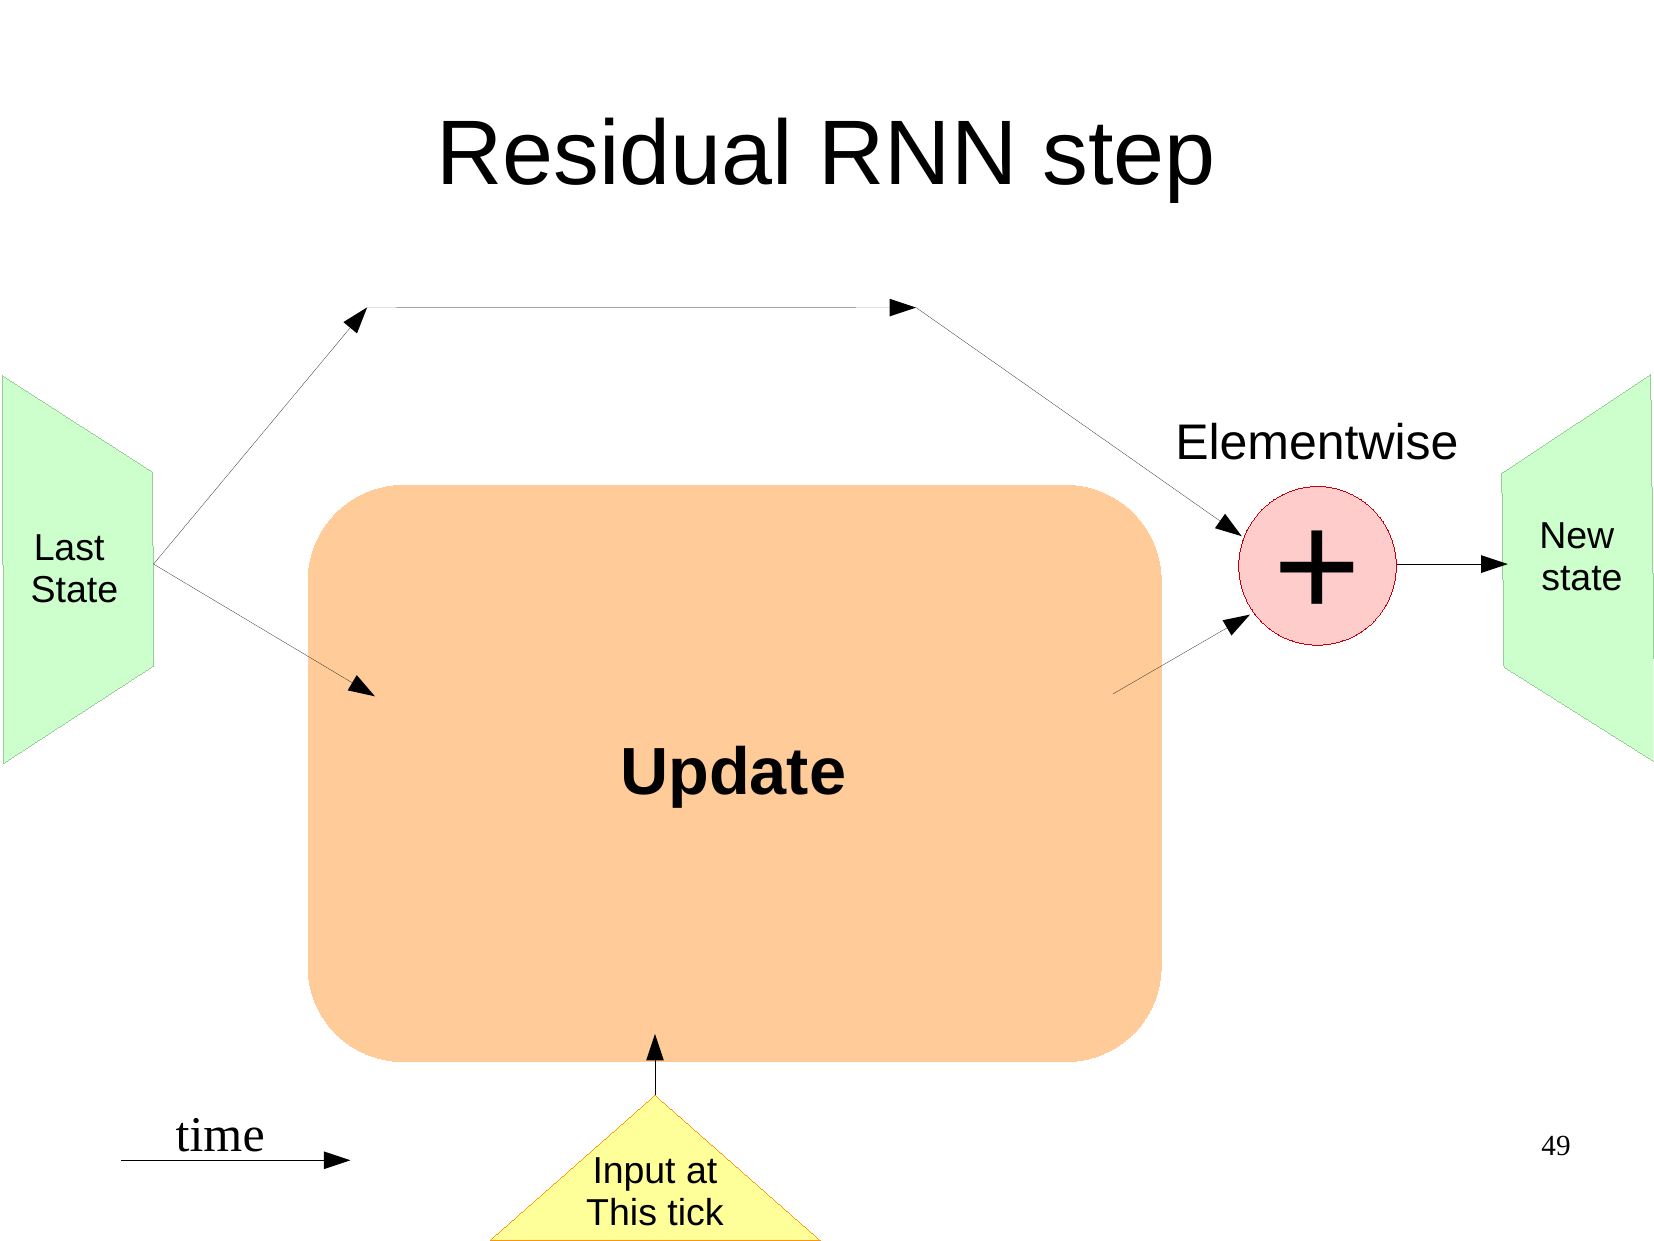

# Residual RNN step
Elementwise
+
New
state
Last
 State
Update
Input at
This tick
time
49